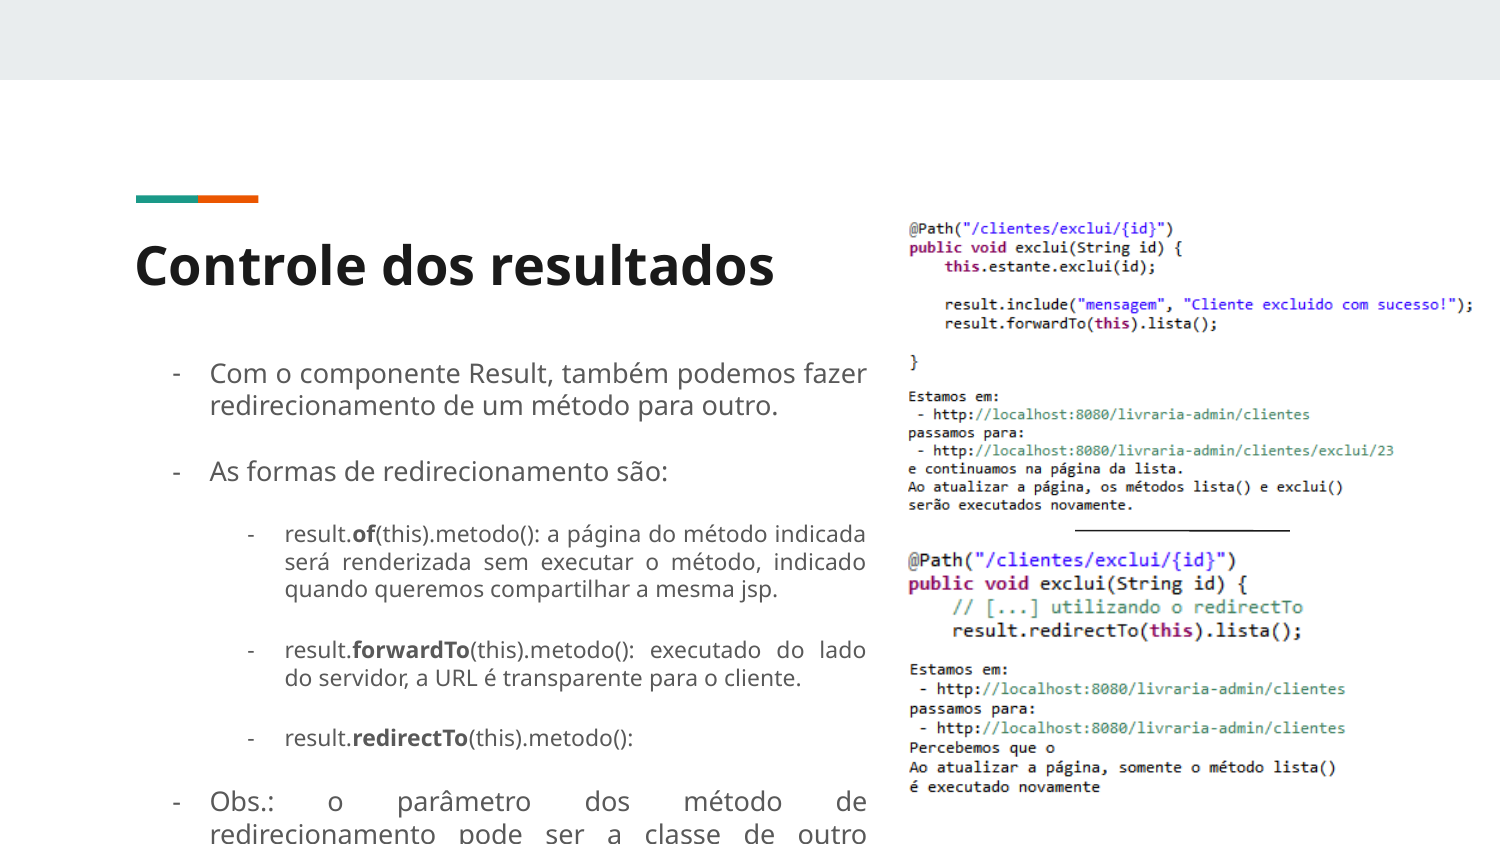

# Controle dos resultados
Com o componente Result, também podemos fazer redirecionamento de um método para outro.
As formas de redirecionamento são:
result.of(this).metodo(): a página do método indicada será renderizada sem executar o método, indicado quando queremos compartilhar a mesma jsp.
result.forwardTo(this).metodo(): executado do lado do servidor, a URL é transparente para o cliente.
result.redirectTo(this).metodo():
Obs.: o parâmetro dos método de redirecionamento pode ser a classe de outro controller. ex.: HomeController.class